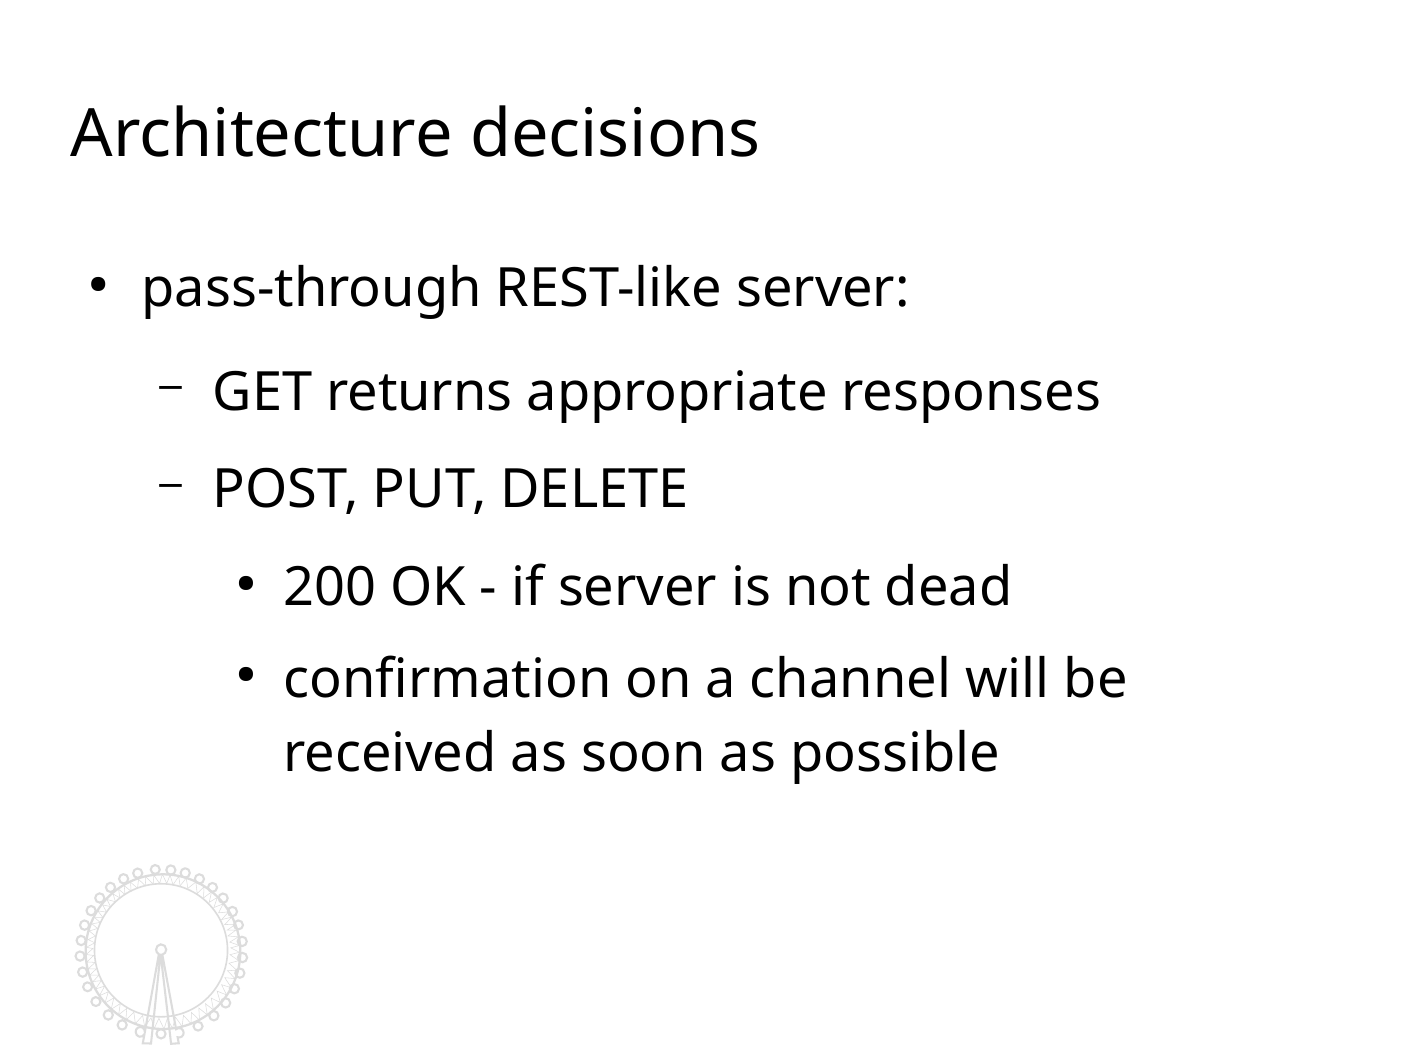

# Architecture decisions
pass-through REST-like server:
GET returns appropriate responses
POST, PUT, DELETE
200 OK - if server is not dead
confirmation on a channel will be received as soon as possible